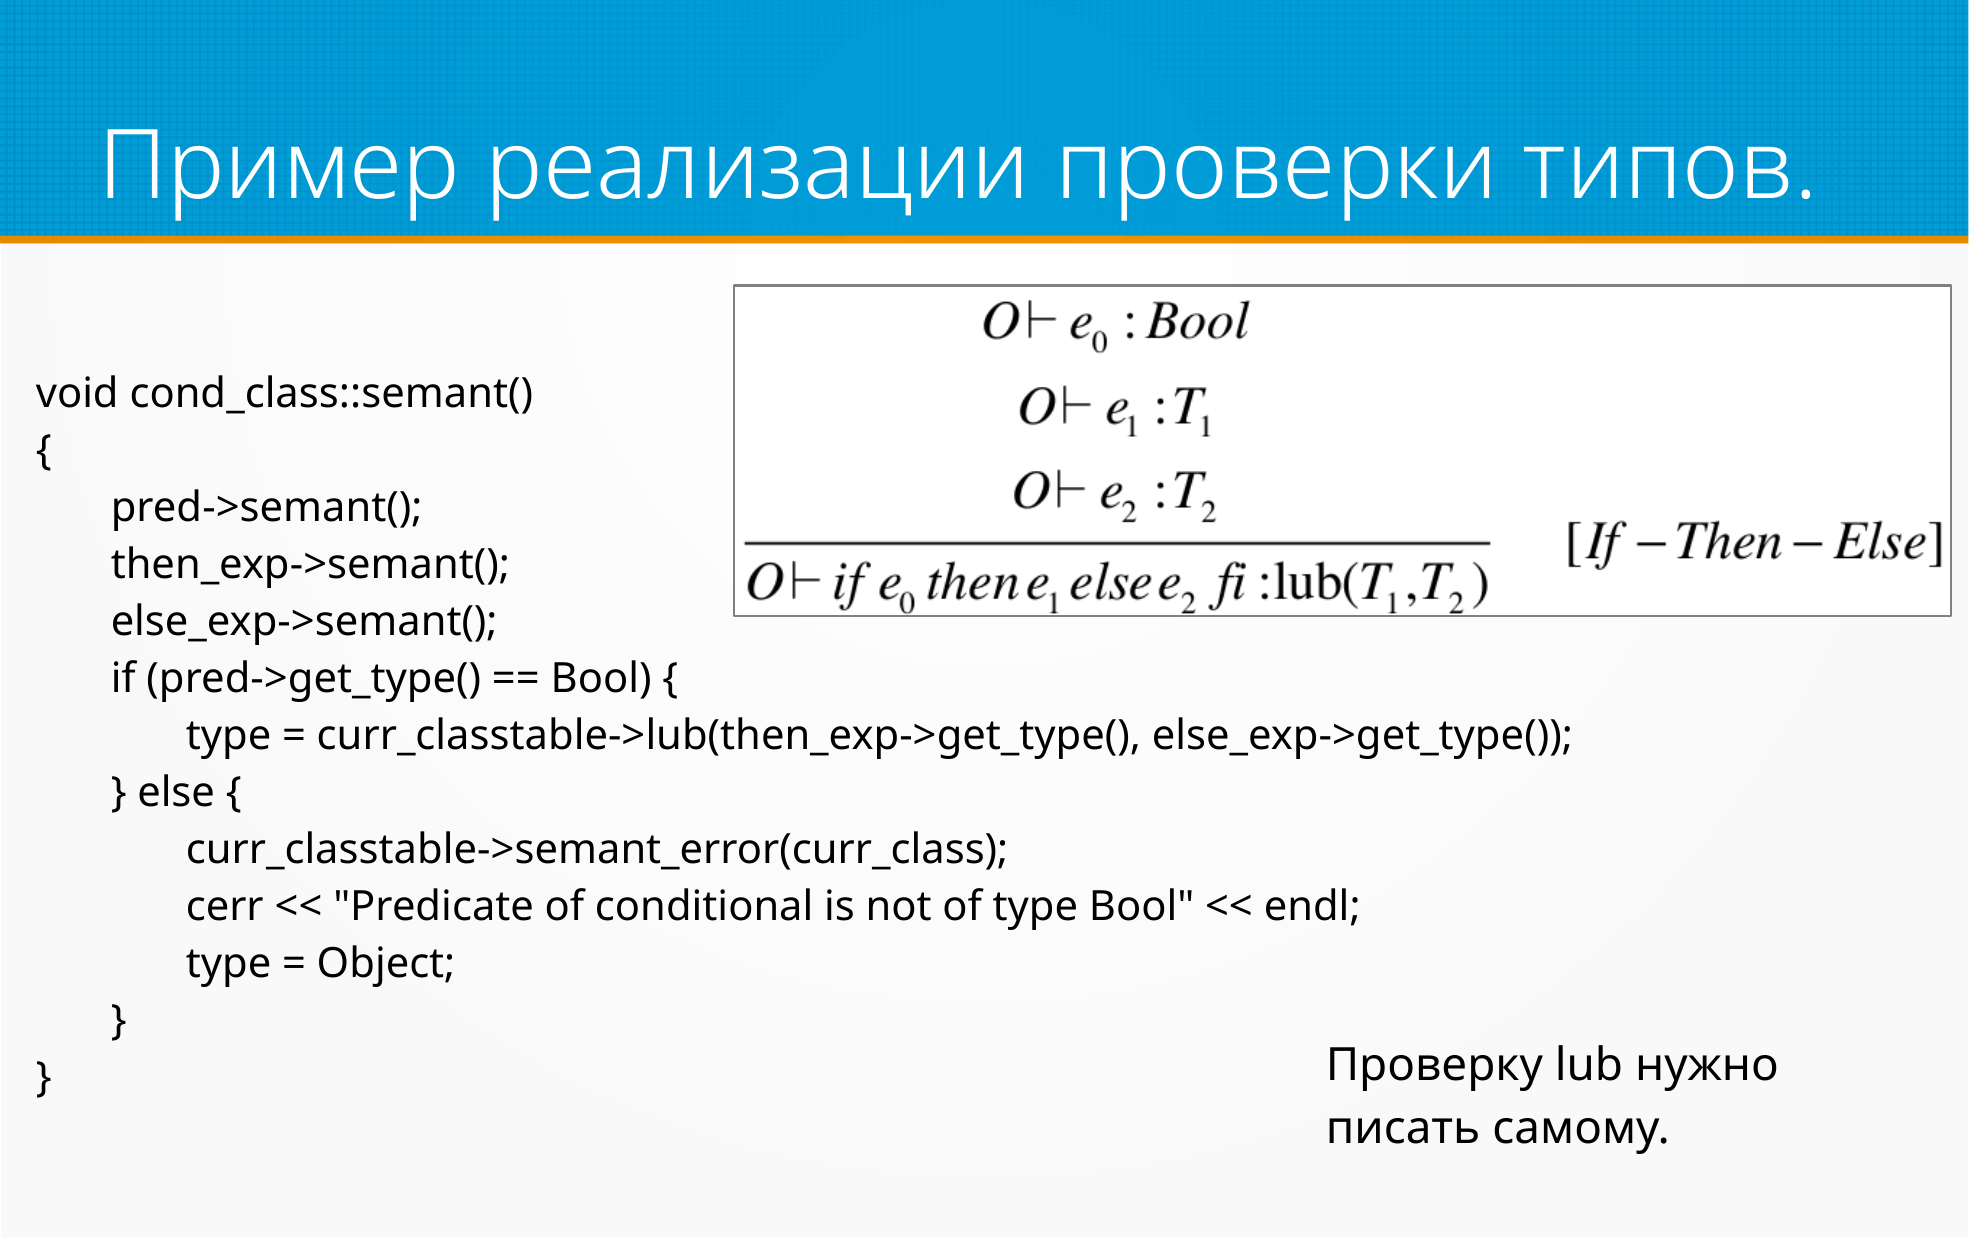

# Пример реализации проверки типов.
void cond_class::semant()
{
	pred->semant();
	then_exp->semant();
	else_exp->semant();
	if (pred->get_type() == Bool) {
		type = curr_classtable->lub(then_exp->get_type(), else_exp->get_type());
	} else {
		curr_classtable->semant_error(curr_class);
		cerr << "Predicate of conditional is not of type Bool" << endl;
		type = Object;
	}
}
Проверку lub нужно
писать самому.